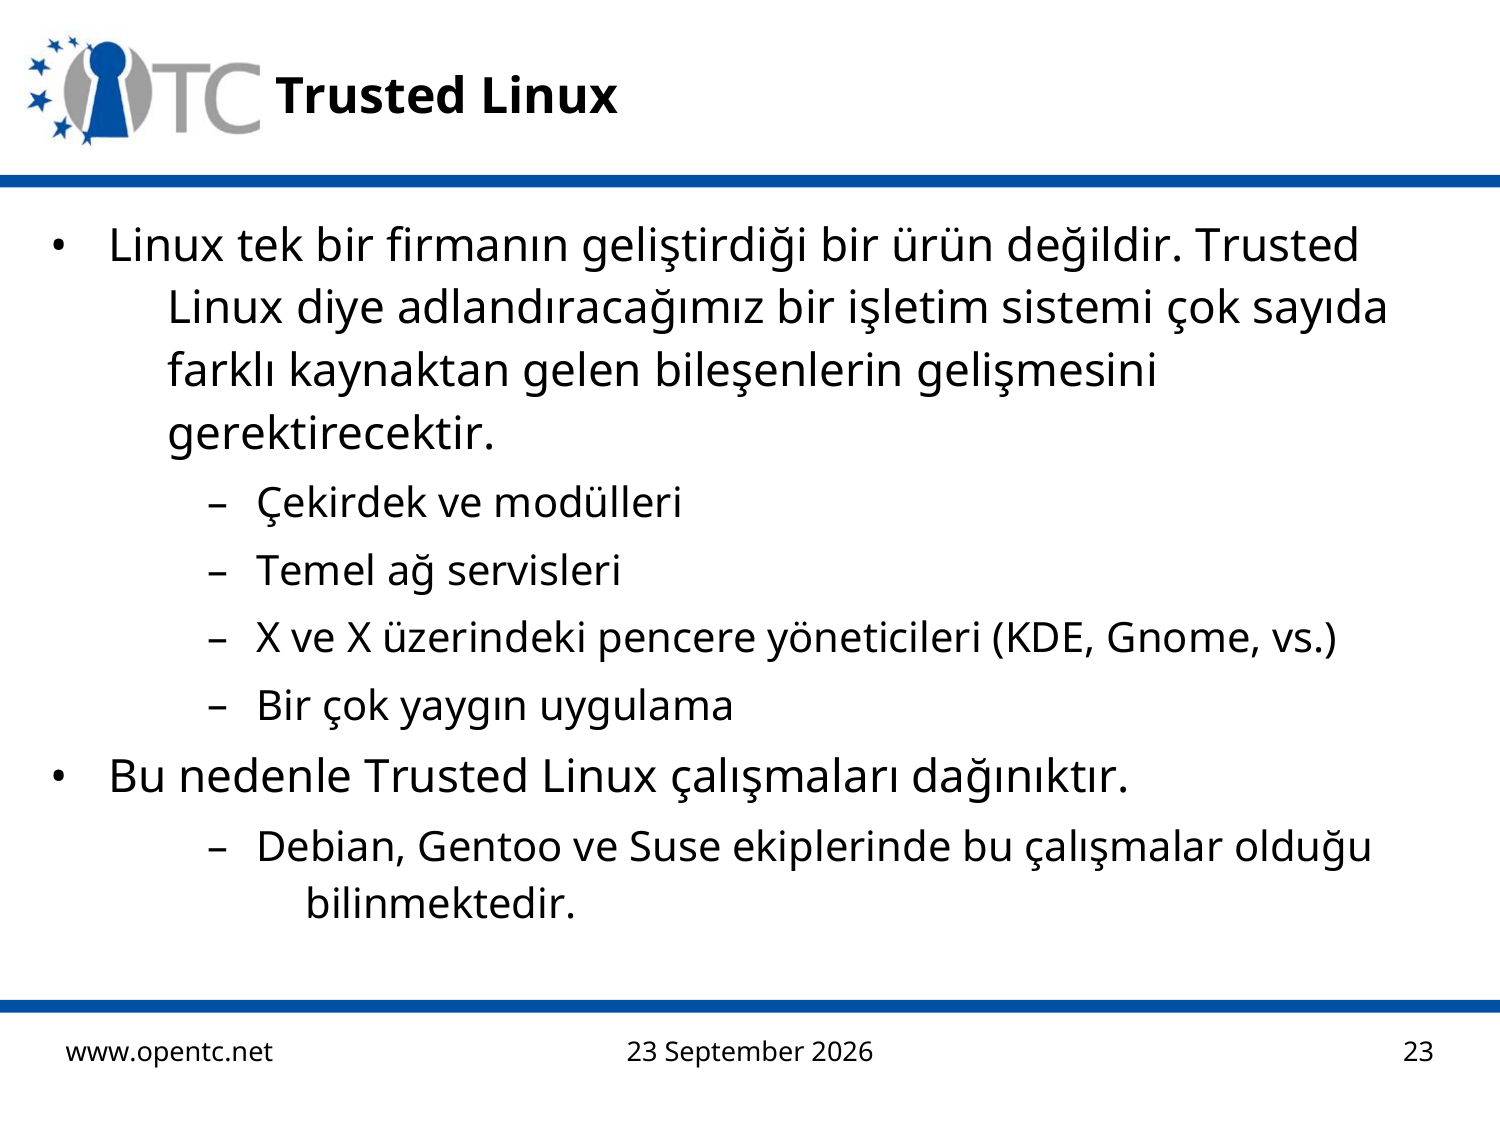

# Trusted Linux
Linux tek bir firmanın geliştirdiği bir ürün değildir. Trusted Linux diye adlandıracağımız bir işletim sistemi çok sayıda farklı kaynaktan gelen bileşenlerin gelişmesini gerektirecektir.
Çekirdek ve modülleri
Temel ağ servisleri
X ve X üzerindeki pencere yöneticileri (KDE, Gnome, vs.)
Bir çok yaygın uygulama
Bu nedenle Trusted Linux çalışmaları dağınıktır.
Debian, Gentoo ve Suse ekiplerinde bu çalışmalar olduğu bilinmektedir.